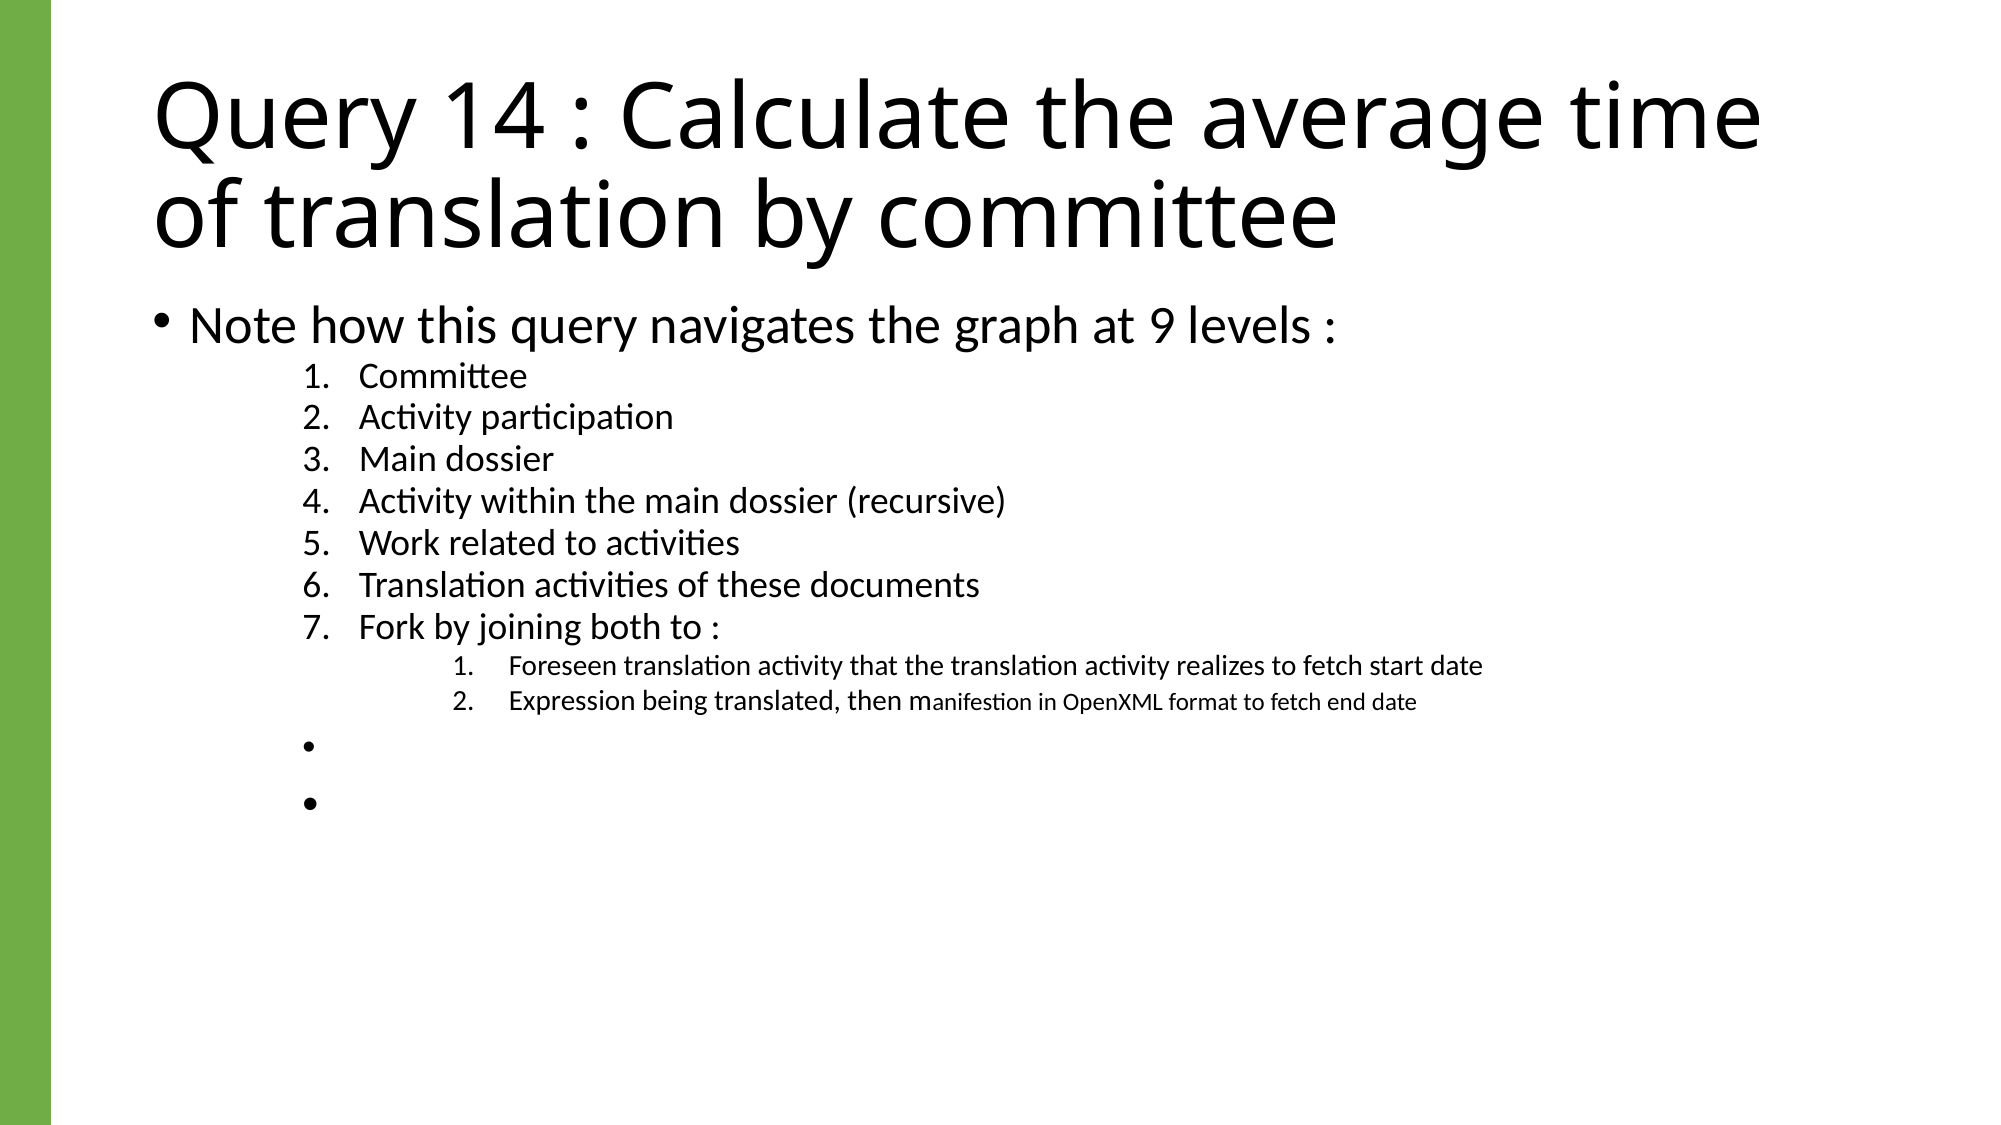

# Query 14 : Calculate the average time of translation by committee
Note how this query navigates the graph at 9 levels :
Committee
Activity participation
Main dossier
Activity within the main dossier (recursive)
Work related to activities
Translation activities of these documents
Fork by joining both to :
Foreseen translation activity that the translation activity realizes to fetch start date
Expression being translated, then manifestion in OpenXML format to fetch end date